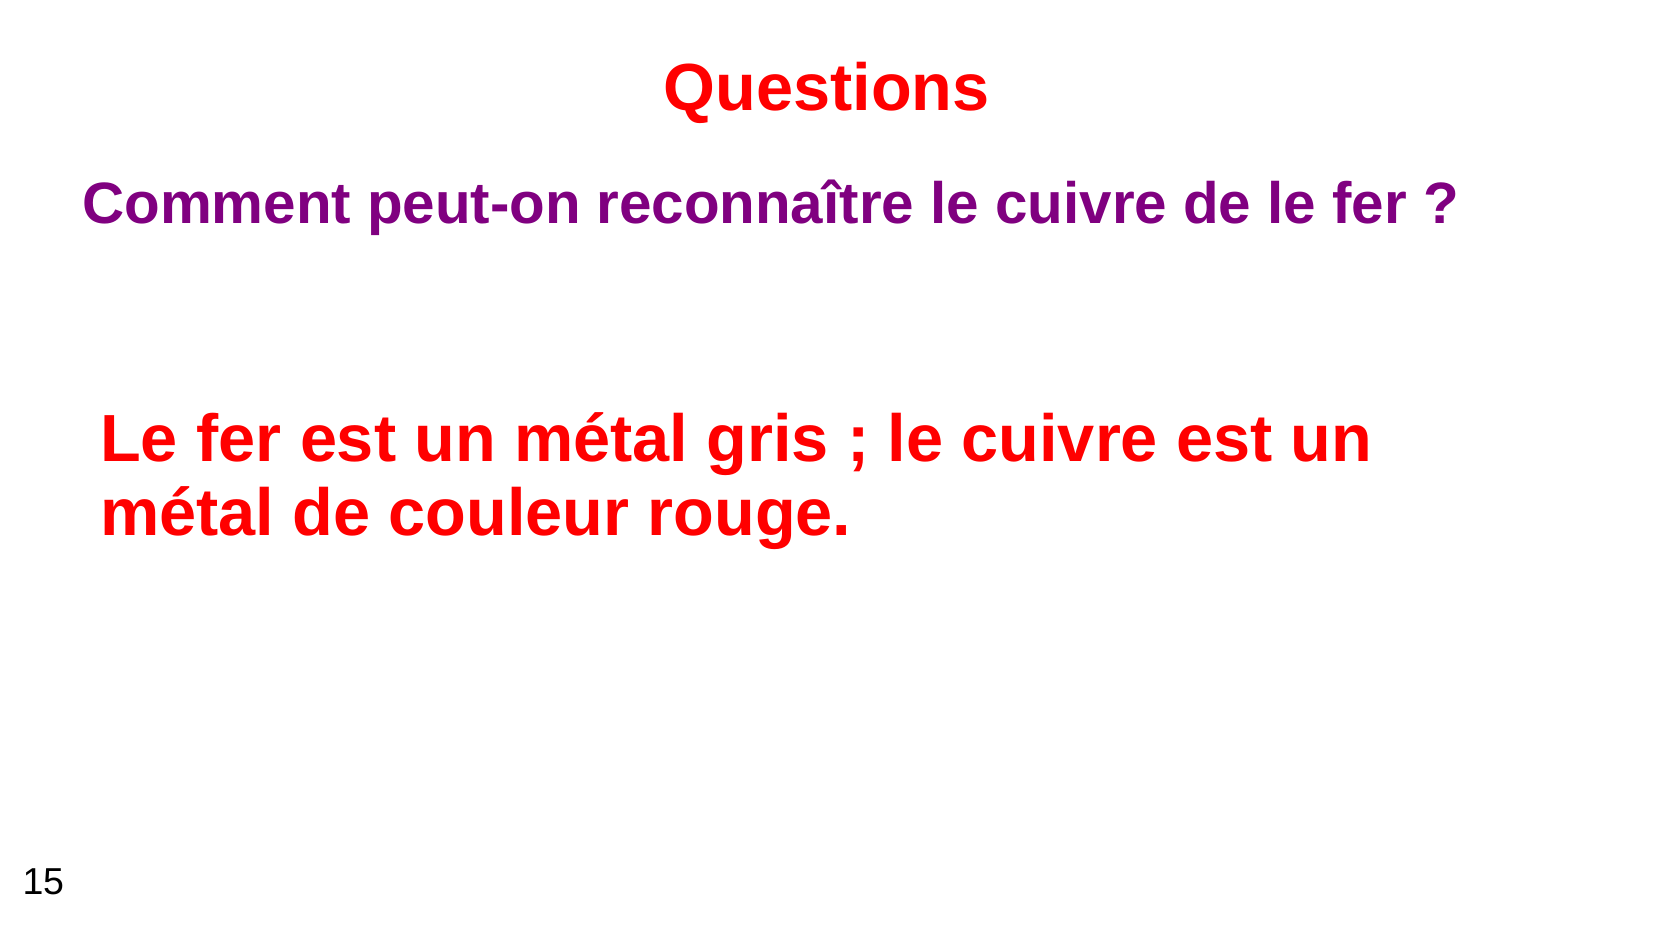

Questions
# Comment peut-on reconnaître le cuivre de le fer ?
Le fer est un métal gris ; le cuivre est un métal de couleur rouge.